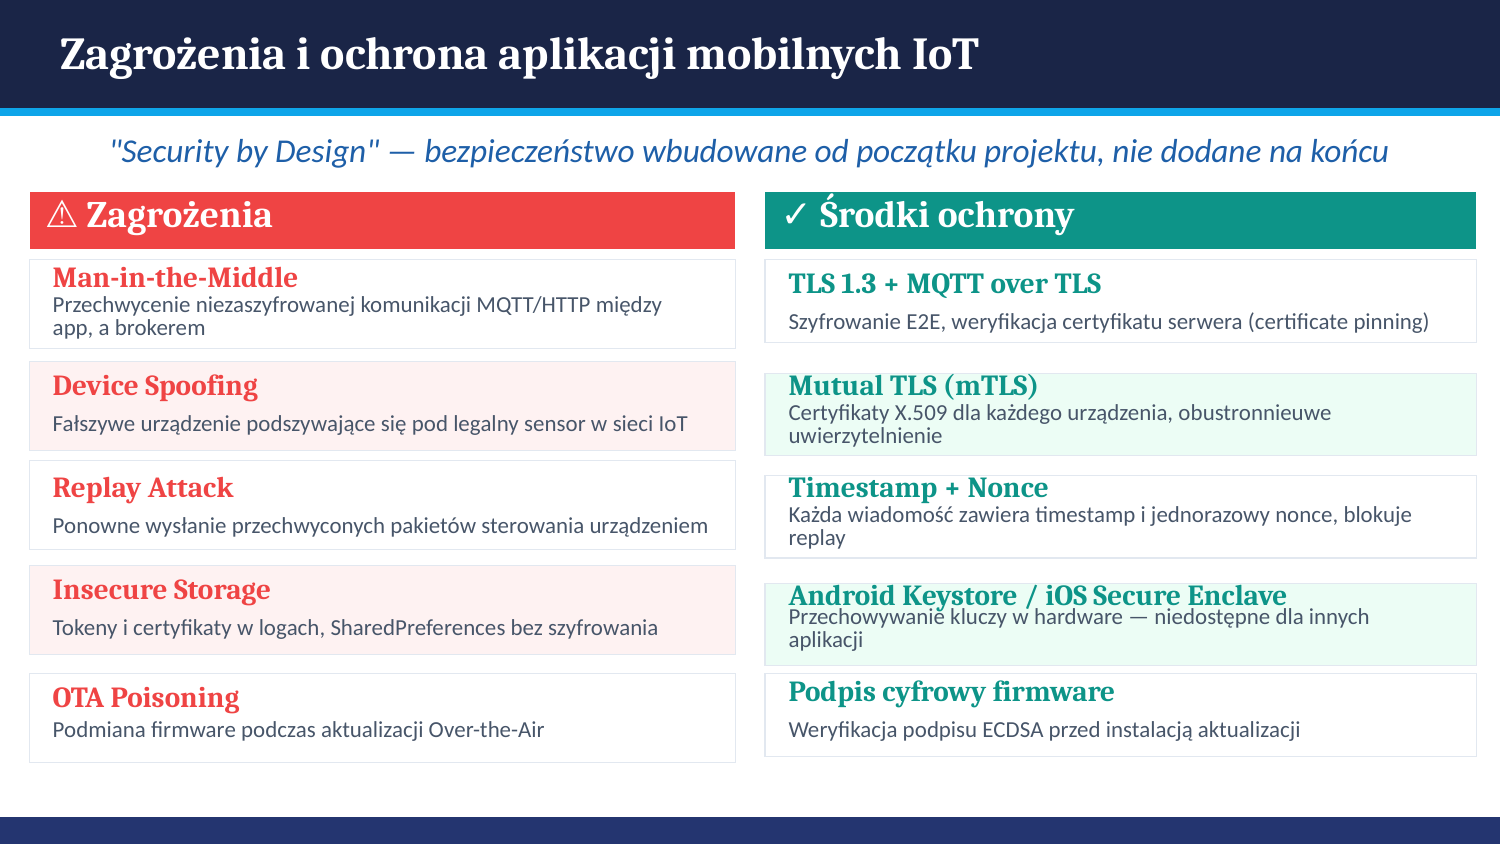

Zagrożenia i ochrona aplikacji mobilnych IoT
"Security by Design" — bezpieczeństwo wbudowane od początku projektu, nie dodane na końcu
⚠ Zagrożenia
✓ Środki ochrony
Man-in-the-Middle
TLS 1.3 + MQTT over TLS
Przechwycenie niezaszyfrowanej komunikacji MQTT/HTTP między app, a brokerem
Szyfrowanie E2E, weryfikacja certyfikatu serwera (certificate pinning)
Device Spoofing
Mutual TLS (mTLS)
Fałszywe urządzenie podszywające się pod legalny sensor w sieci IoT
Certyfikaty X.509 dla każdego urządzenia, obustronnieuwe uwierzytelnienie
Replay Attack
Timestamp + Nonce
Ponowne wysłanie przechwyconych pakietów sterowania urządzeniem
Każda wiadomość zawiera timestamp i jednorazowy nonce, blokuje replay
Insecure Storage
Android Keystore / iOS Secure Enclave
Tokeny i certyfikaty w logach, SharedPreferences bez szyfrowania
Przechowywanie kluczy w hardware — niedostępne dla innych aplikacji
Podpis cyfrowy firmware
OTA Poisoning
Podmiana firmware podczas aktualizacji Over-the-Air
Weryfikacja podpisu ECDSA przed instalacją aktualizacji